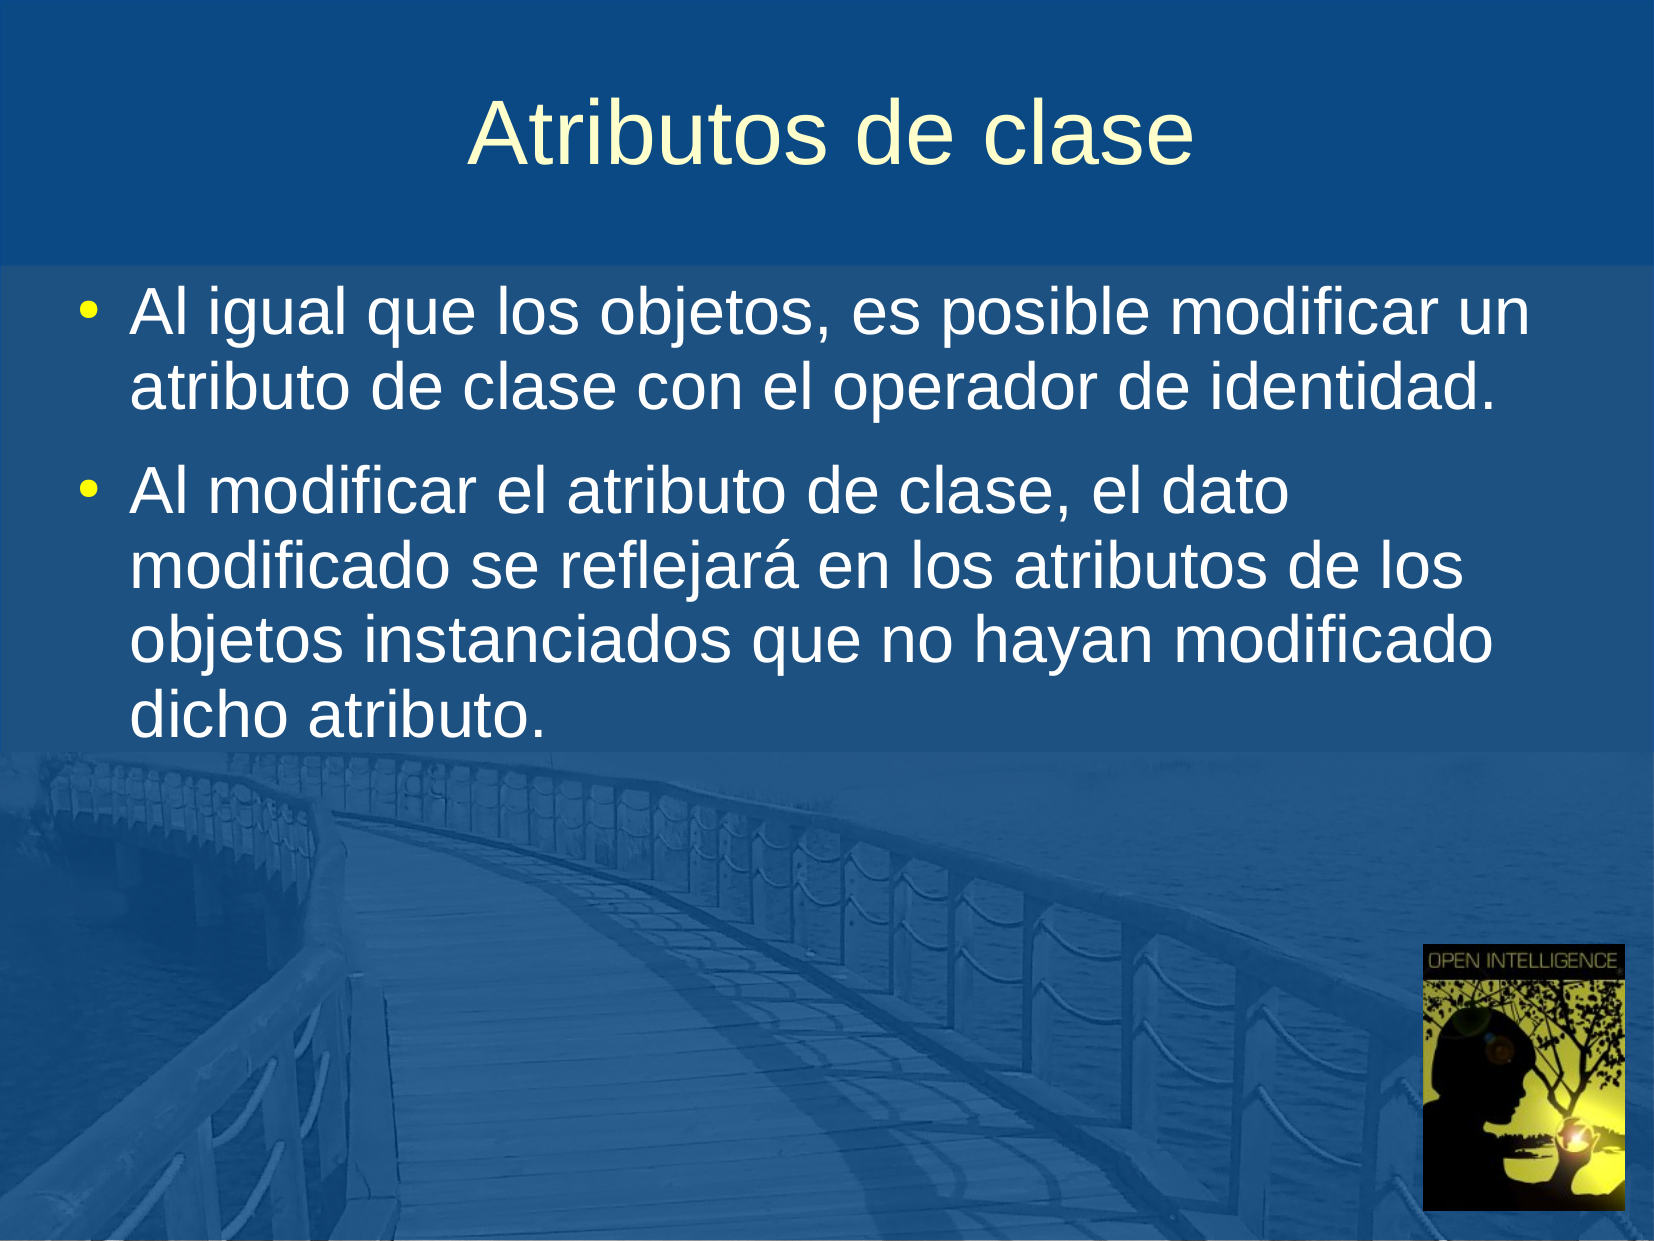

# Atributos de clase
Al igual que los objetos, es posible modificar un atributo de clase con el operador de identidad.
Al modificar el atributo de clase, el dato modificado se reflejará en los atributos de los objetos instanciados que no hayan modificado dicho atributo.